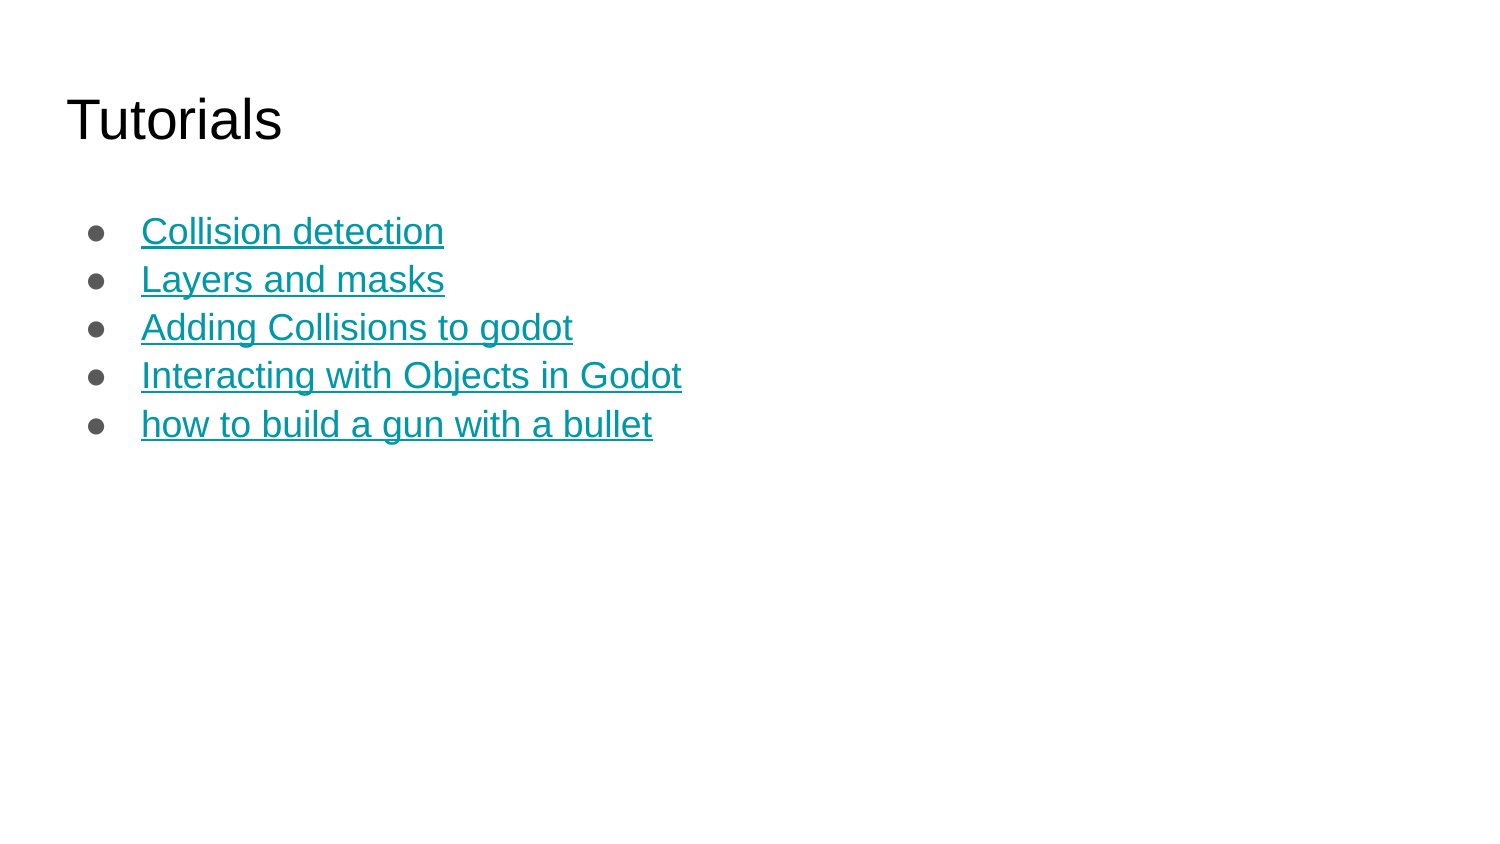

# Tutorials
Collision detection
Layers and masks
Adding Collisions to godot
Interacting with Objects in Godot
how to build a gun with a bullet